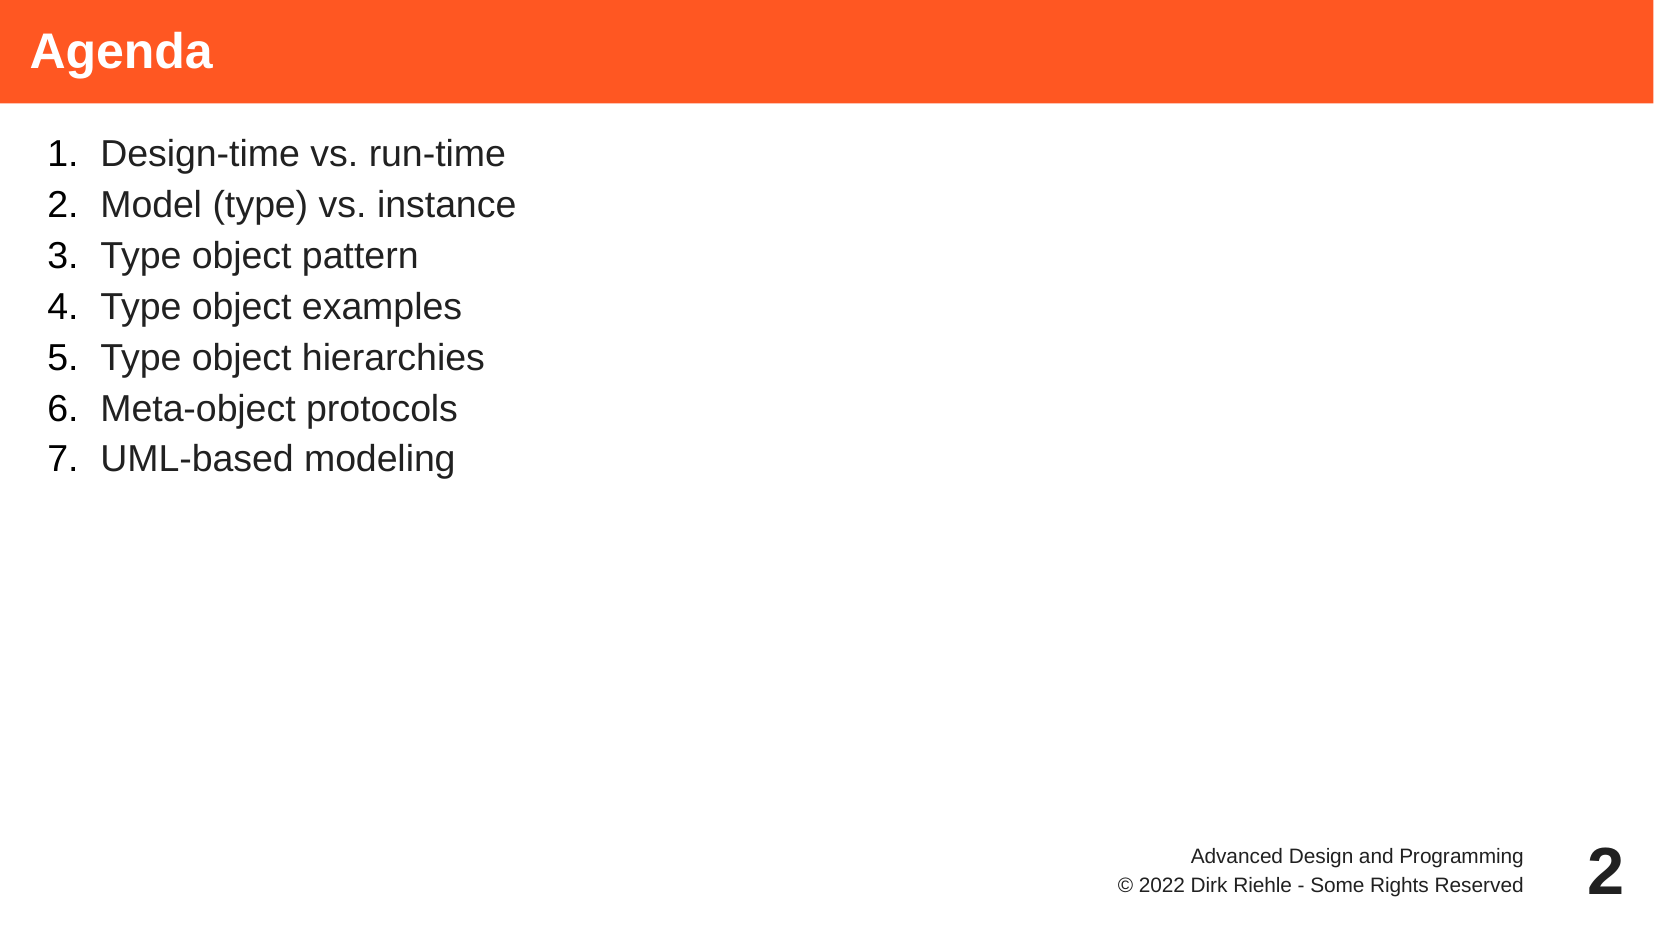

# Agenda
Design-time vs. run-time
Model (type) vs. instance
Type object pattern
Type object examples
Type object hierarchies
Meta-object protocols
UML-based modeling
Advanced Design and Programming
2
© 2022 Dirk Riehle - Some Rights Reserved